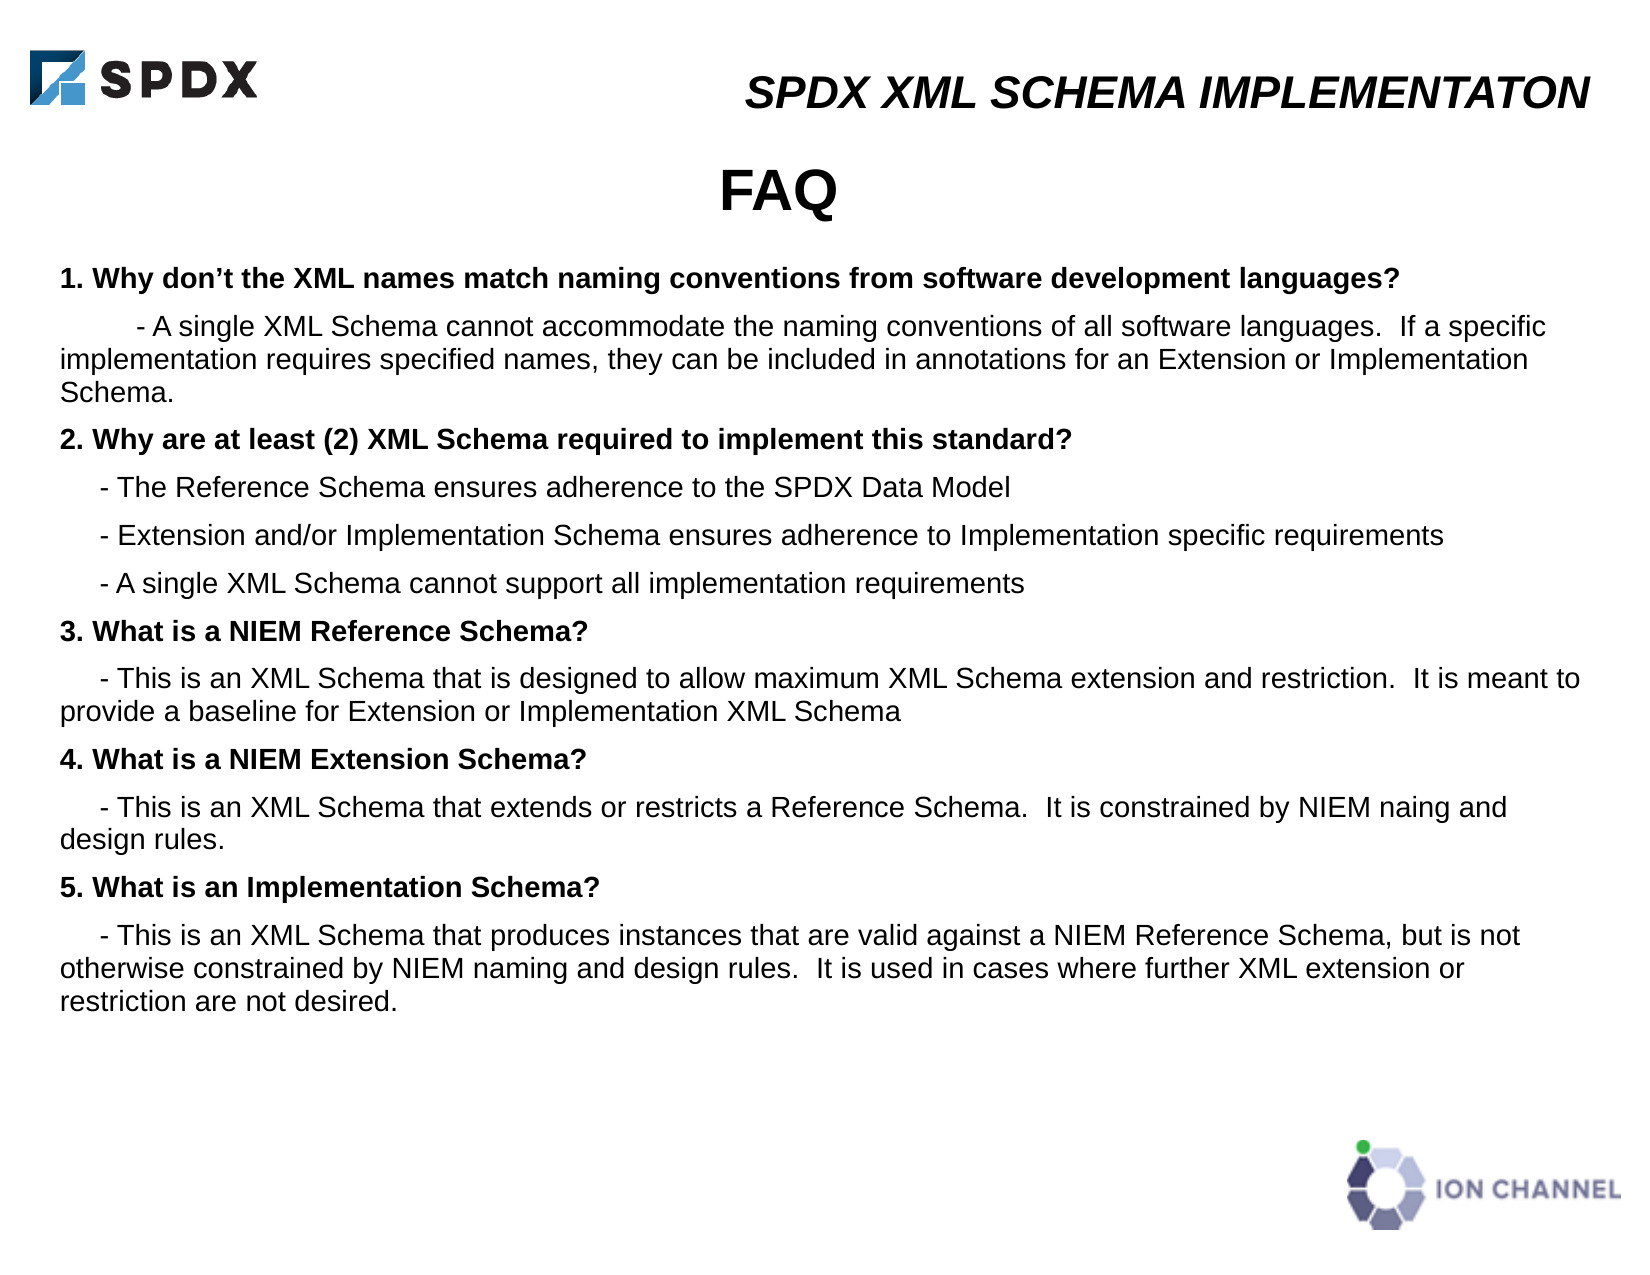

SPDX XML SCHEMA IMPLEMENTATON
FAQ
1. Why don’t the XML names match naming conventions from software development languages?
		- A single XML Schema cannot accommodate the naming conventions of all software languages. If a specific implementation requires specified names, they can be included in annotations for an Extension or Implementation Schema.
2. Why are at least (2) XML Schema required to implement this standard?
	- The Reference Schema ensures adherence to the SPDX Data Model
	- Extension and/or Implementation Schema ensures adherence to Implementation specific requirements
	- A single XML Schema cannot support all implementation requirements
3. What is a NIEM Reference Schema?
	- This is an XML Schema that is designed to allow maximum XML Schema extension and restriction. It is meant to provide a baseline for Extension or Implementation XML Schema
4. What is a NIEM Extension Schema?
	- This is an XML Schema that extends or restricts a Reference Schema. It is constrained by NIEM naing and design rules.
5. What is an Implementation Schema?
	- This is an XML Schema that produces instances that are valid against a NIEM Reference Schema, but is not otherwise constrained by NIEM naming and design rules. It is used in cases where further XML extension or restriction are not desired.